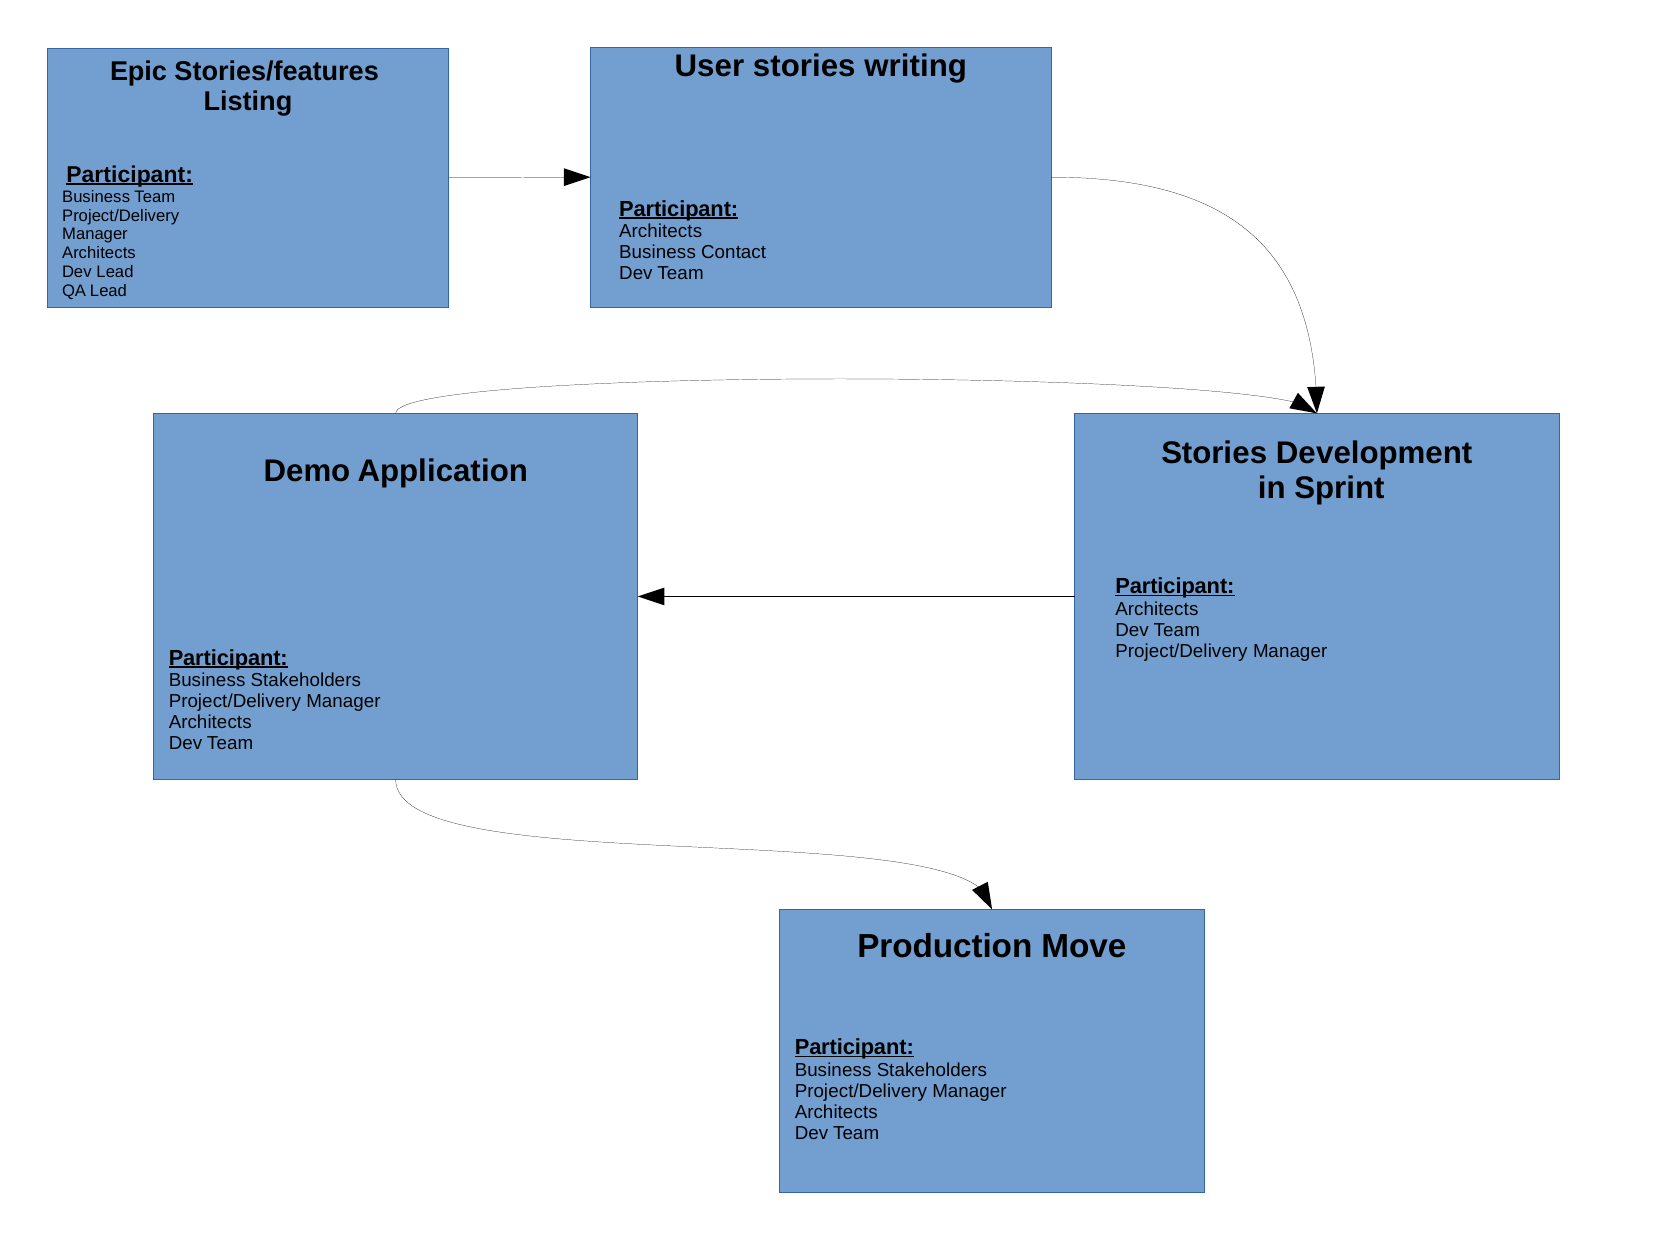

User stories writing
Epic Stories/features
Listing
Participant:
Business Team
Project/Delivery Manager
Architects
Dev Lead
QA Lead
Participant:
Architects
Business Contact
Dev Team
Demo Application
Stories Development
 in Sprint
Participant:
Architects
Dev Team
Project/Delivery Manager
Participant:
Business Stakeholders
Project/Delivery Manager
Architects
Dev Team
Production Move
Participant:
Business Stakeholders
Project/Delivery Manager
Architects
Dev Team